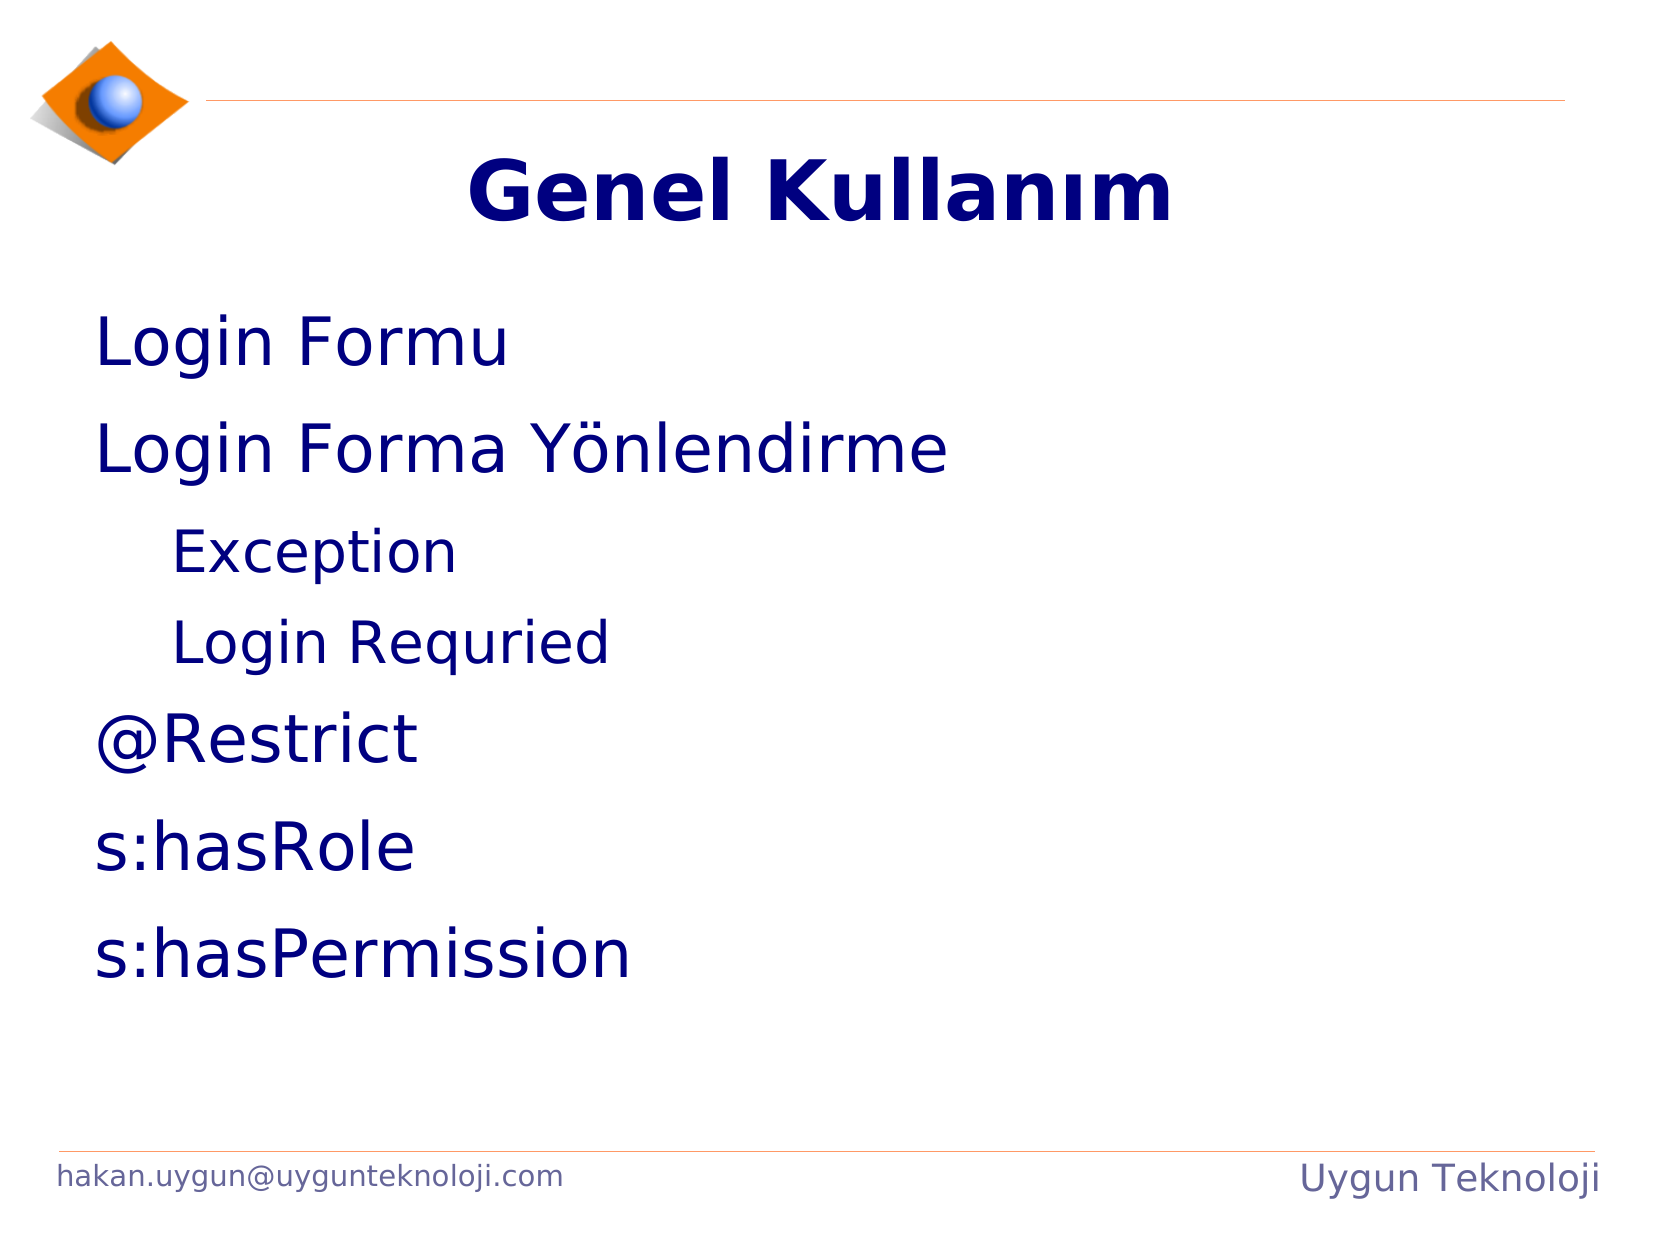

# Genel Kullanım
Login Formu
Login Forma Yönlendirme
Exception
Login Requried
@Restrict
s:hasRole
s:hasPermission